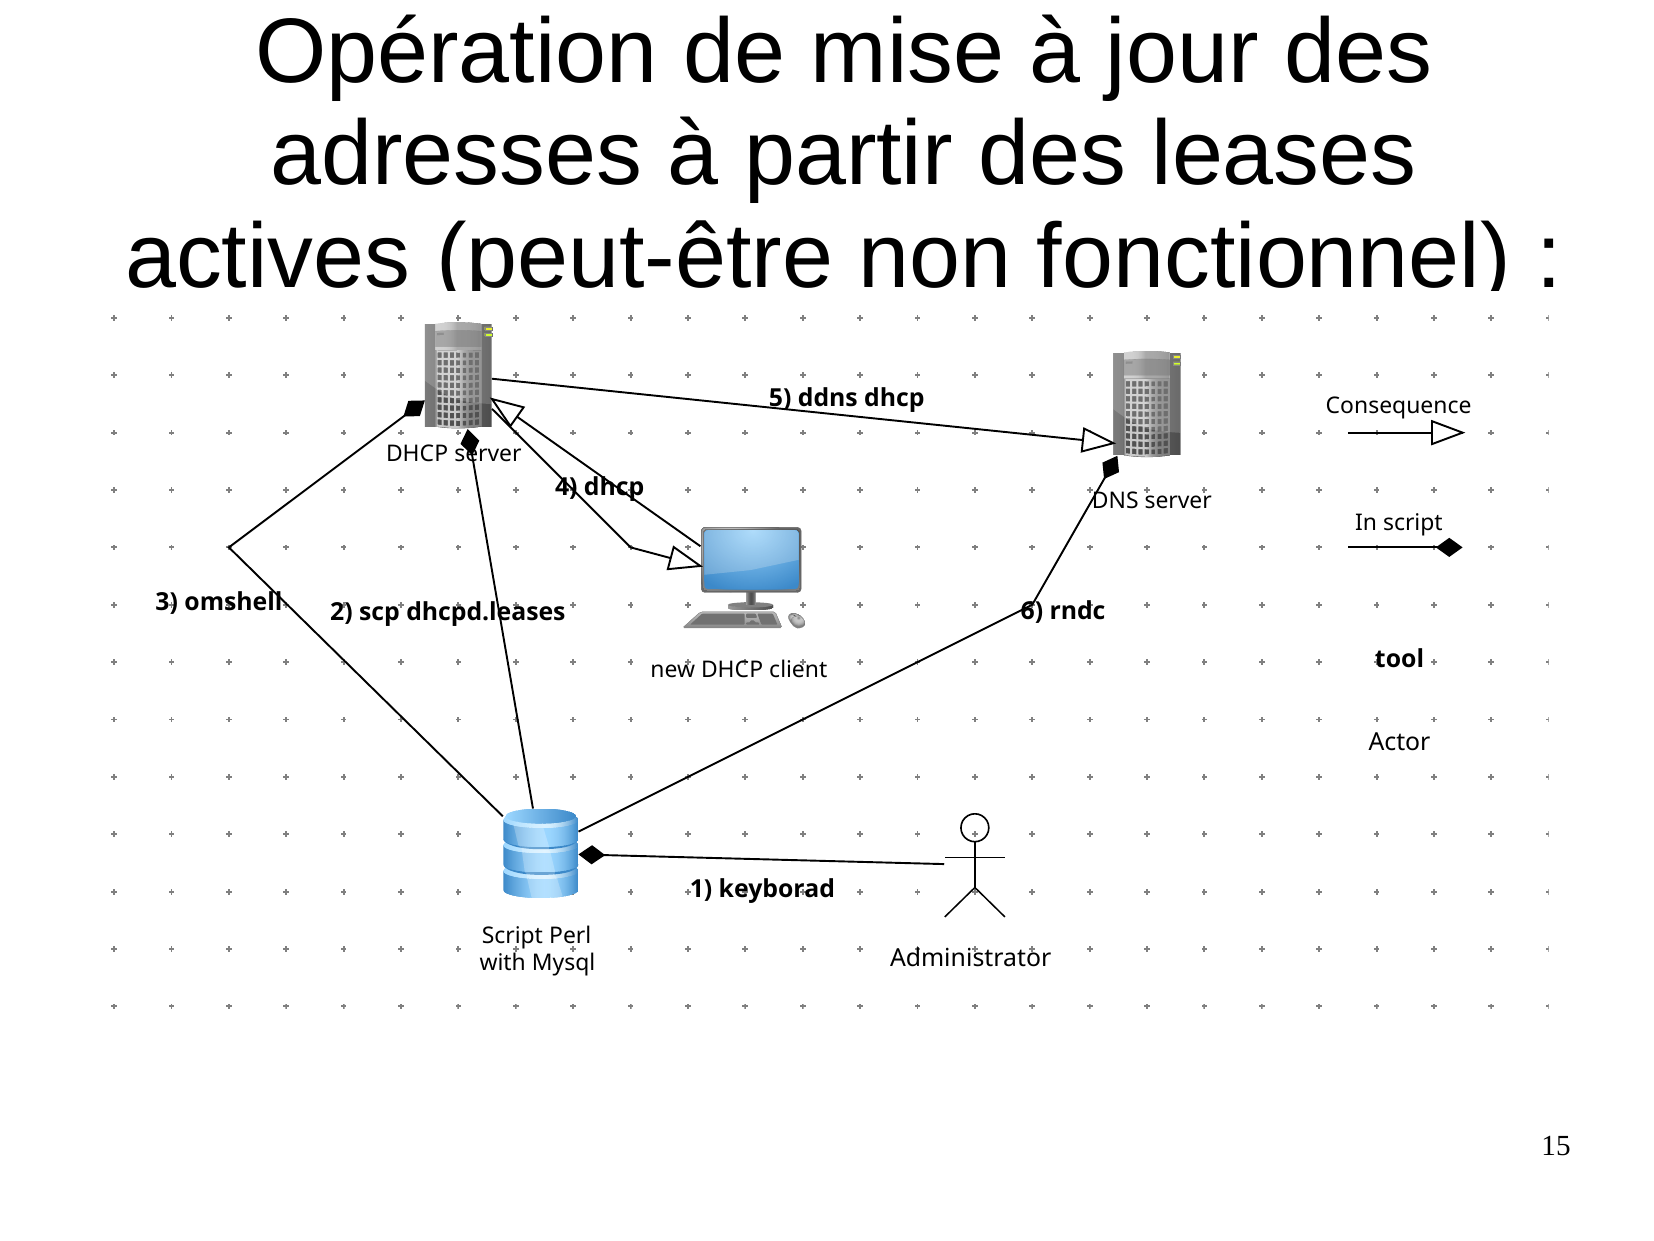

# Opération de mise à jour des adresses à partir des leases actives (peut-être non fonctionnel) :
15